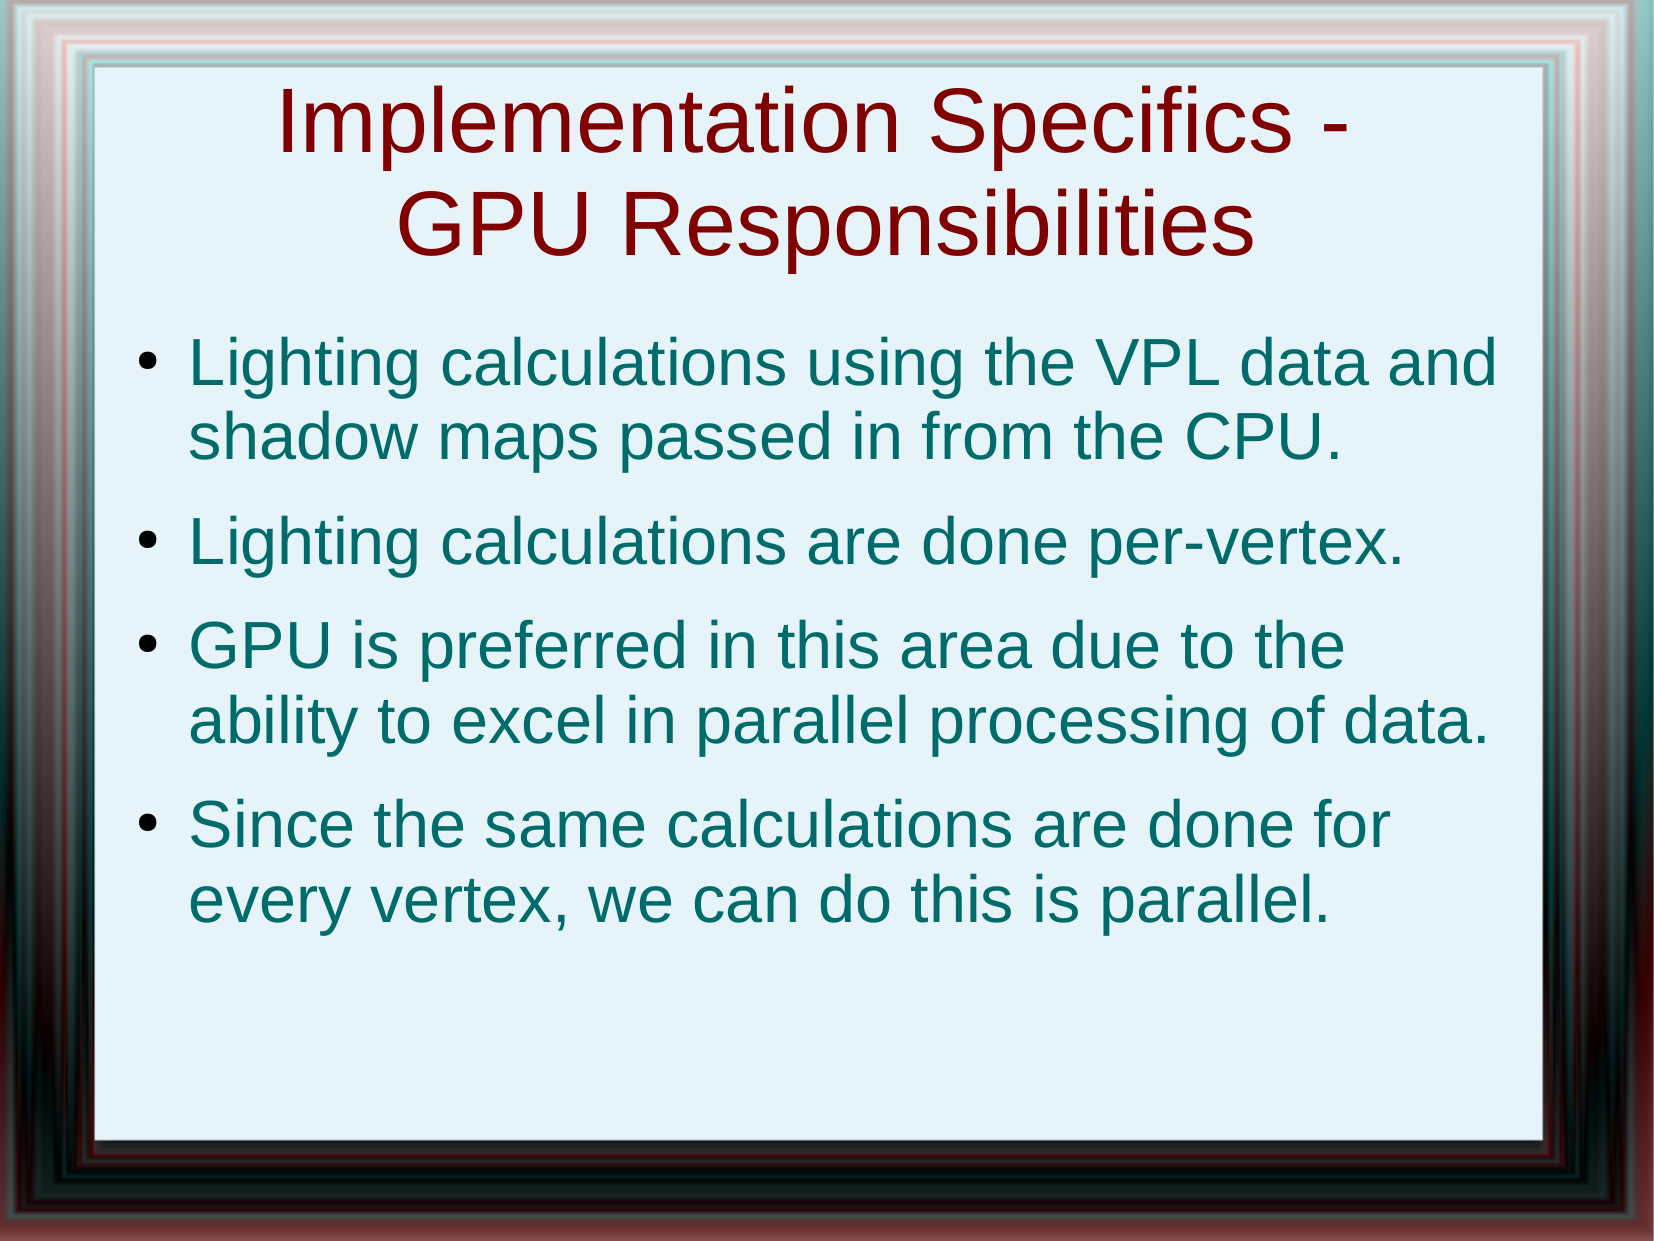

# Implementation Specifics - GPU Responsibilities
Lighting calculations using the VPL data and shadow maps passed in from the CPU.
Lighting calculations are done per-vertex.
GPU is preferred in this area due to the ability to excel in parallel processing of data.
Since the same calculations are done for every vertex, we can do this is parallel.